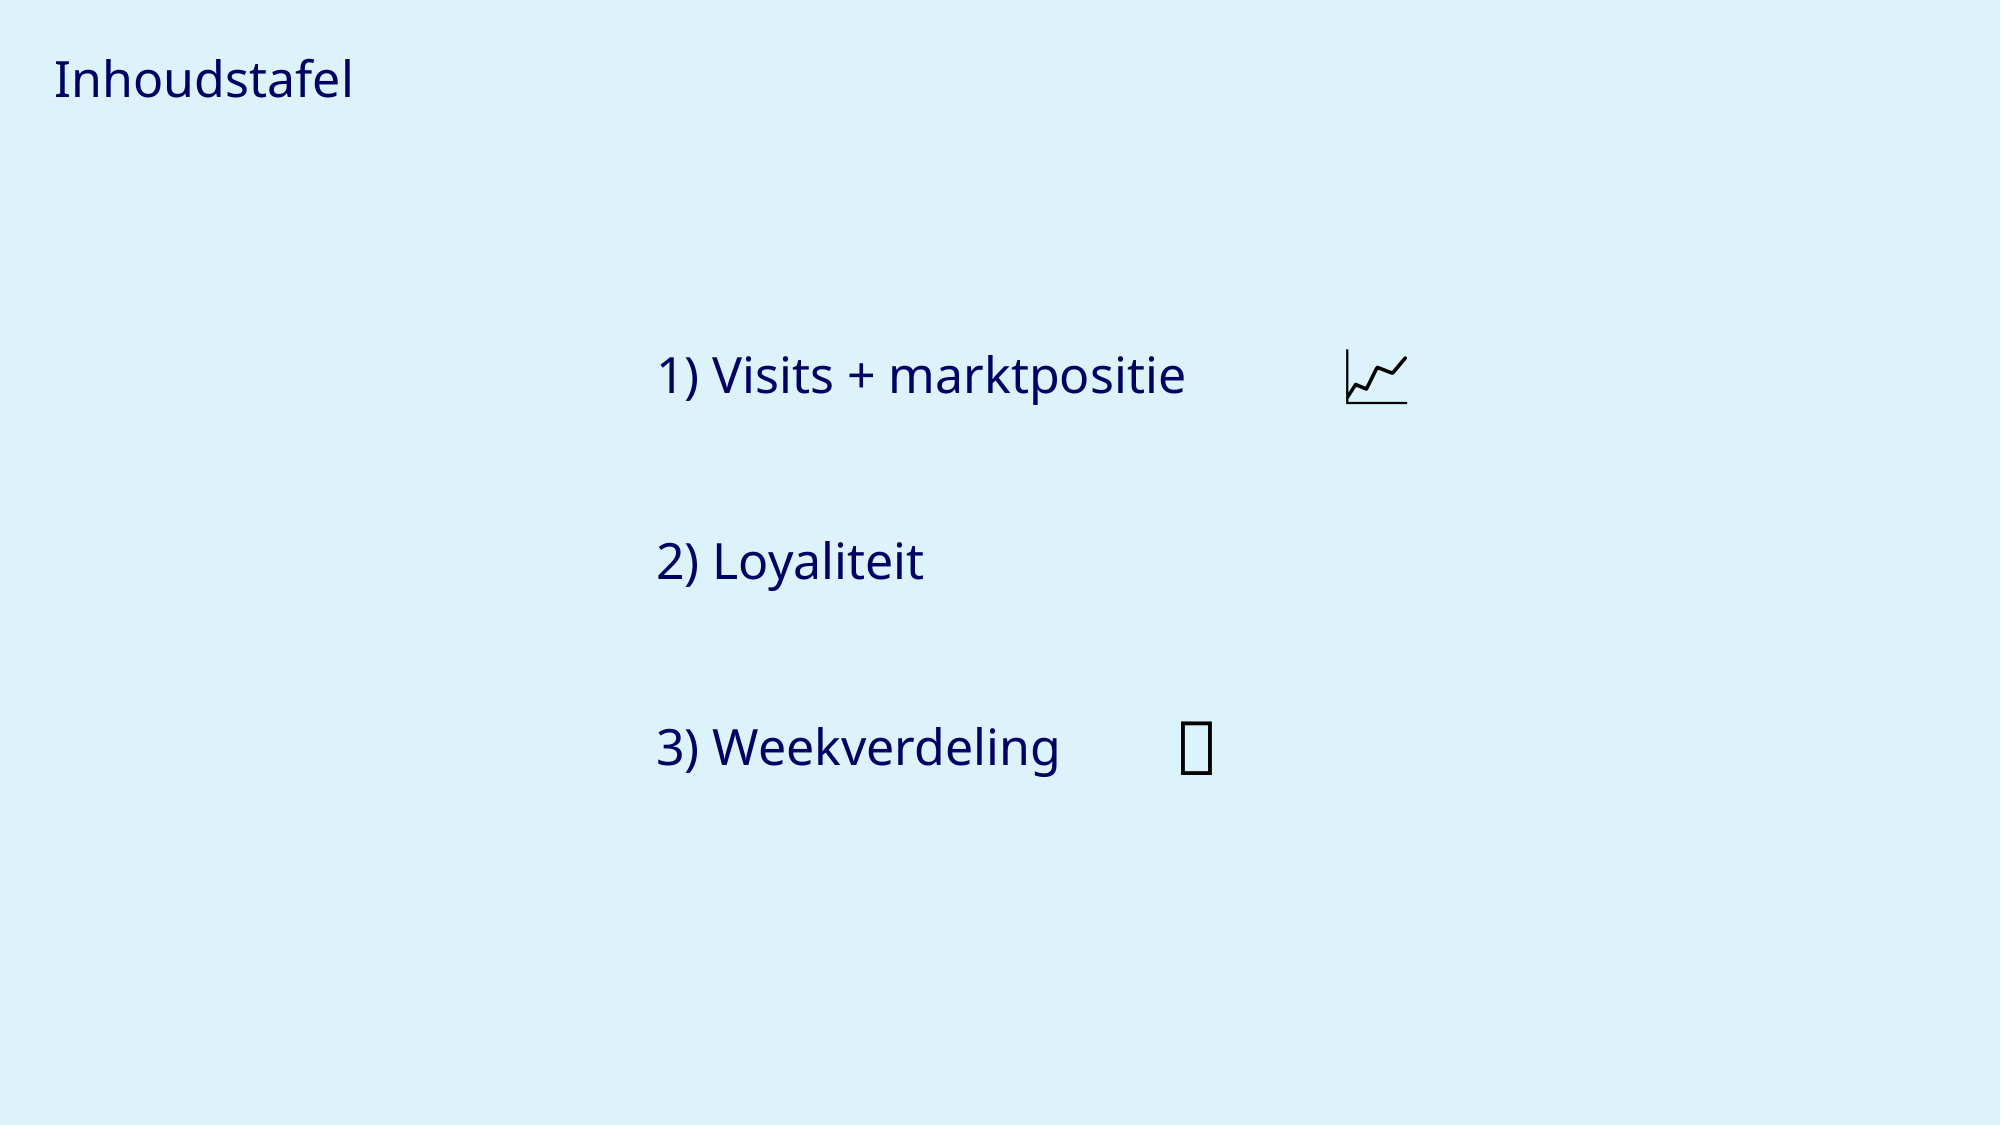

Inhoudstafel
📈
1) Visits + marktpositie
👨‍👩‍👧‍👦
2) Loyaliteit
📅
3) Weekverdeling